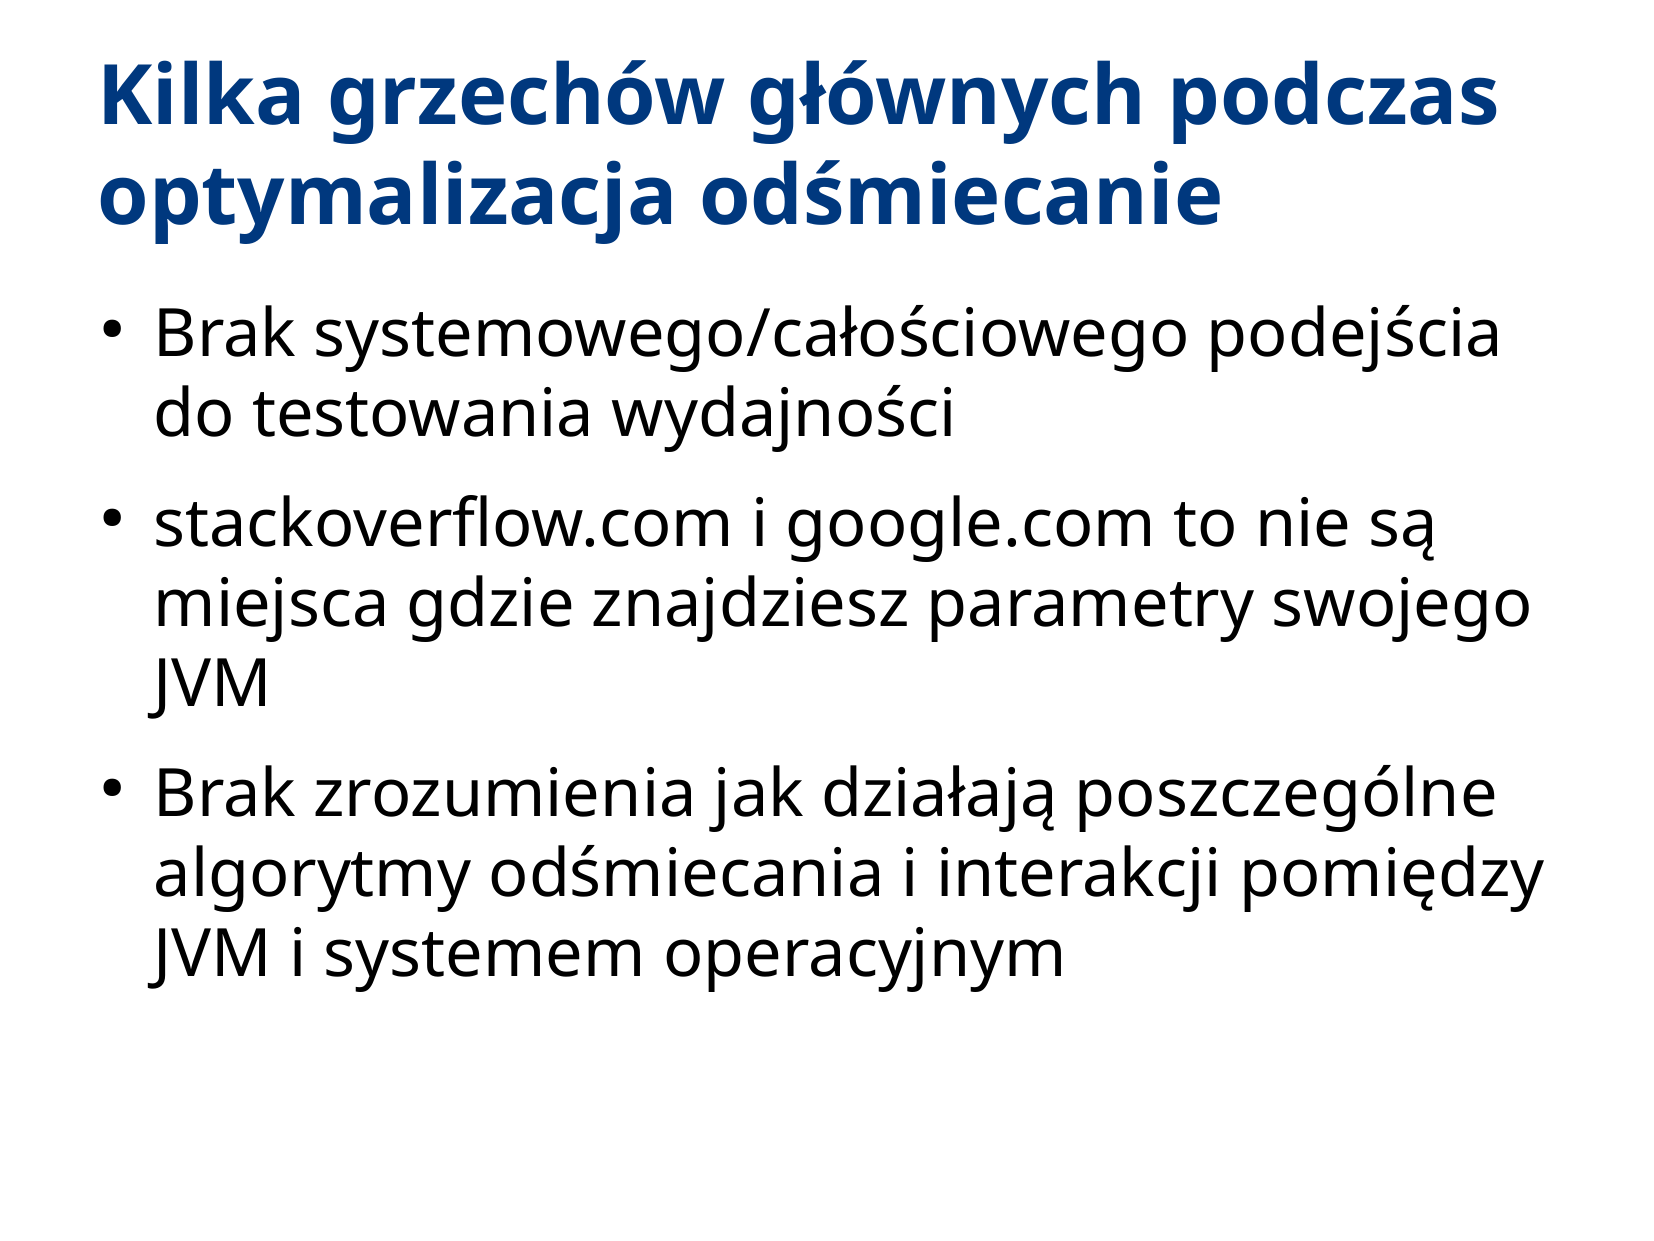

# Kilka grzechów głównych podczas optymalizacja odśmiecanie
Brak systemowego/całościowego podejścia do testowania wydajności
stackoverflow.com i google.com to nie są miejsca gdzie znajdziesz parametry swojego JVM
Brak zrozumienia jak działają poszczególne algorytmy odśmiecania i interakcji pomiędzy JVM i systemem operacyjnym